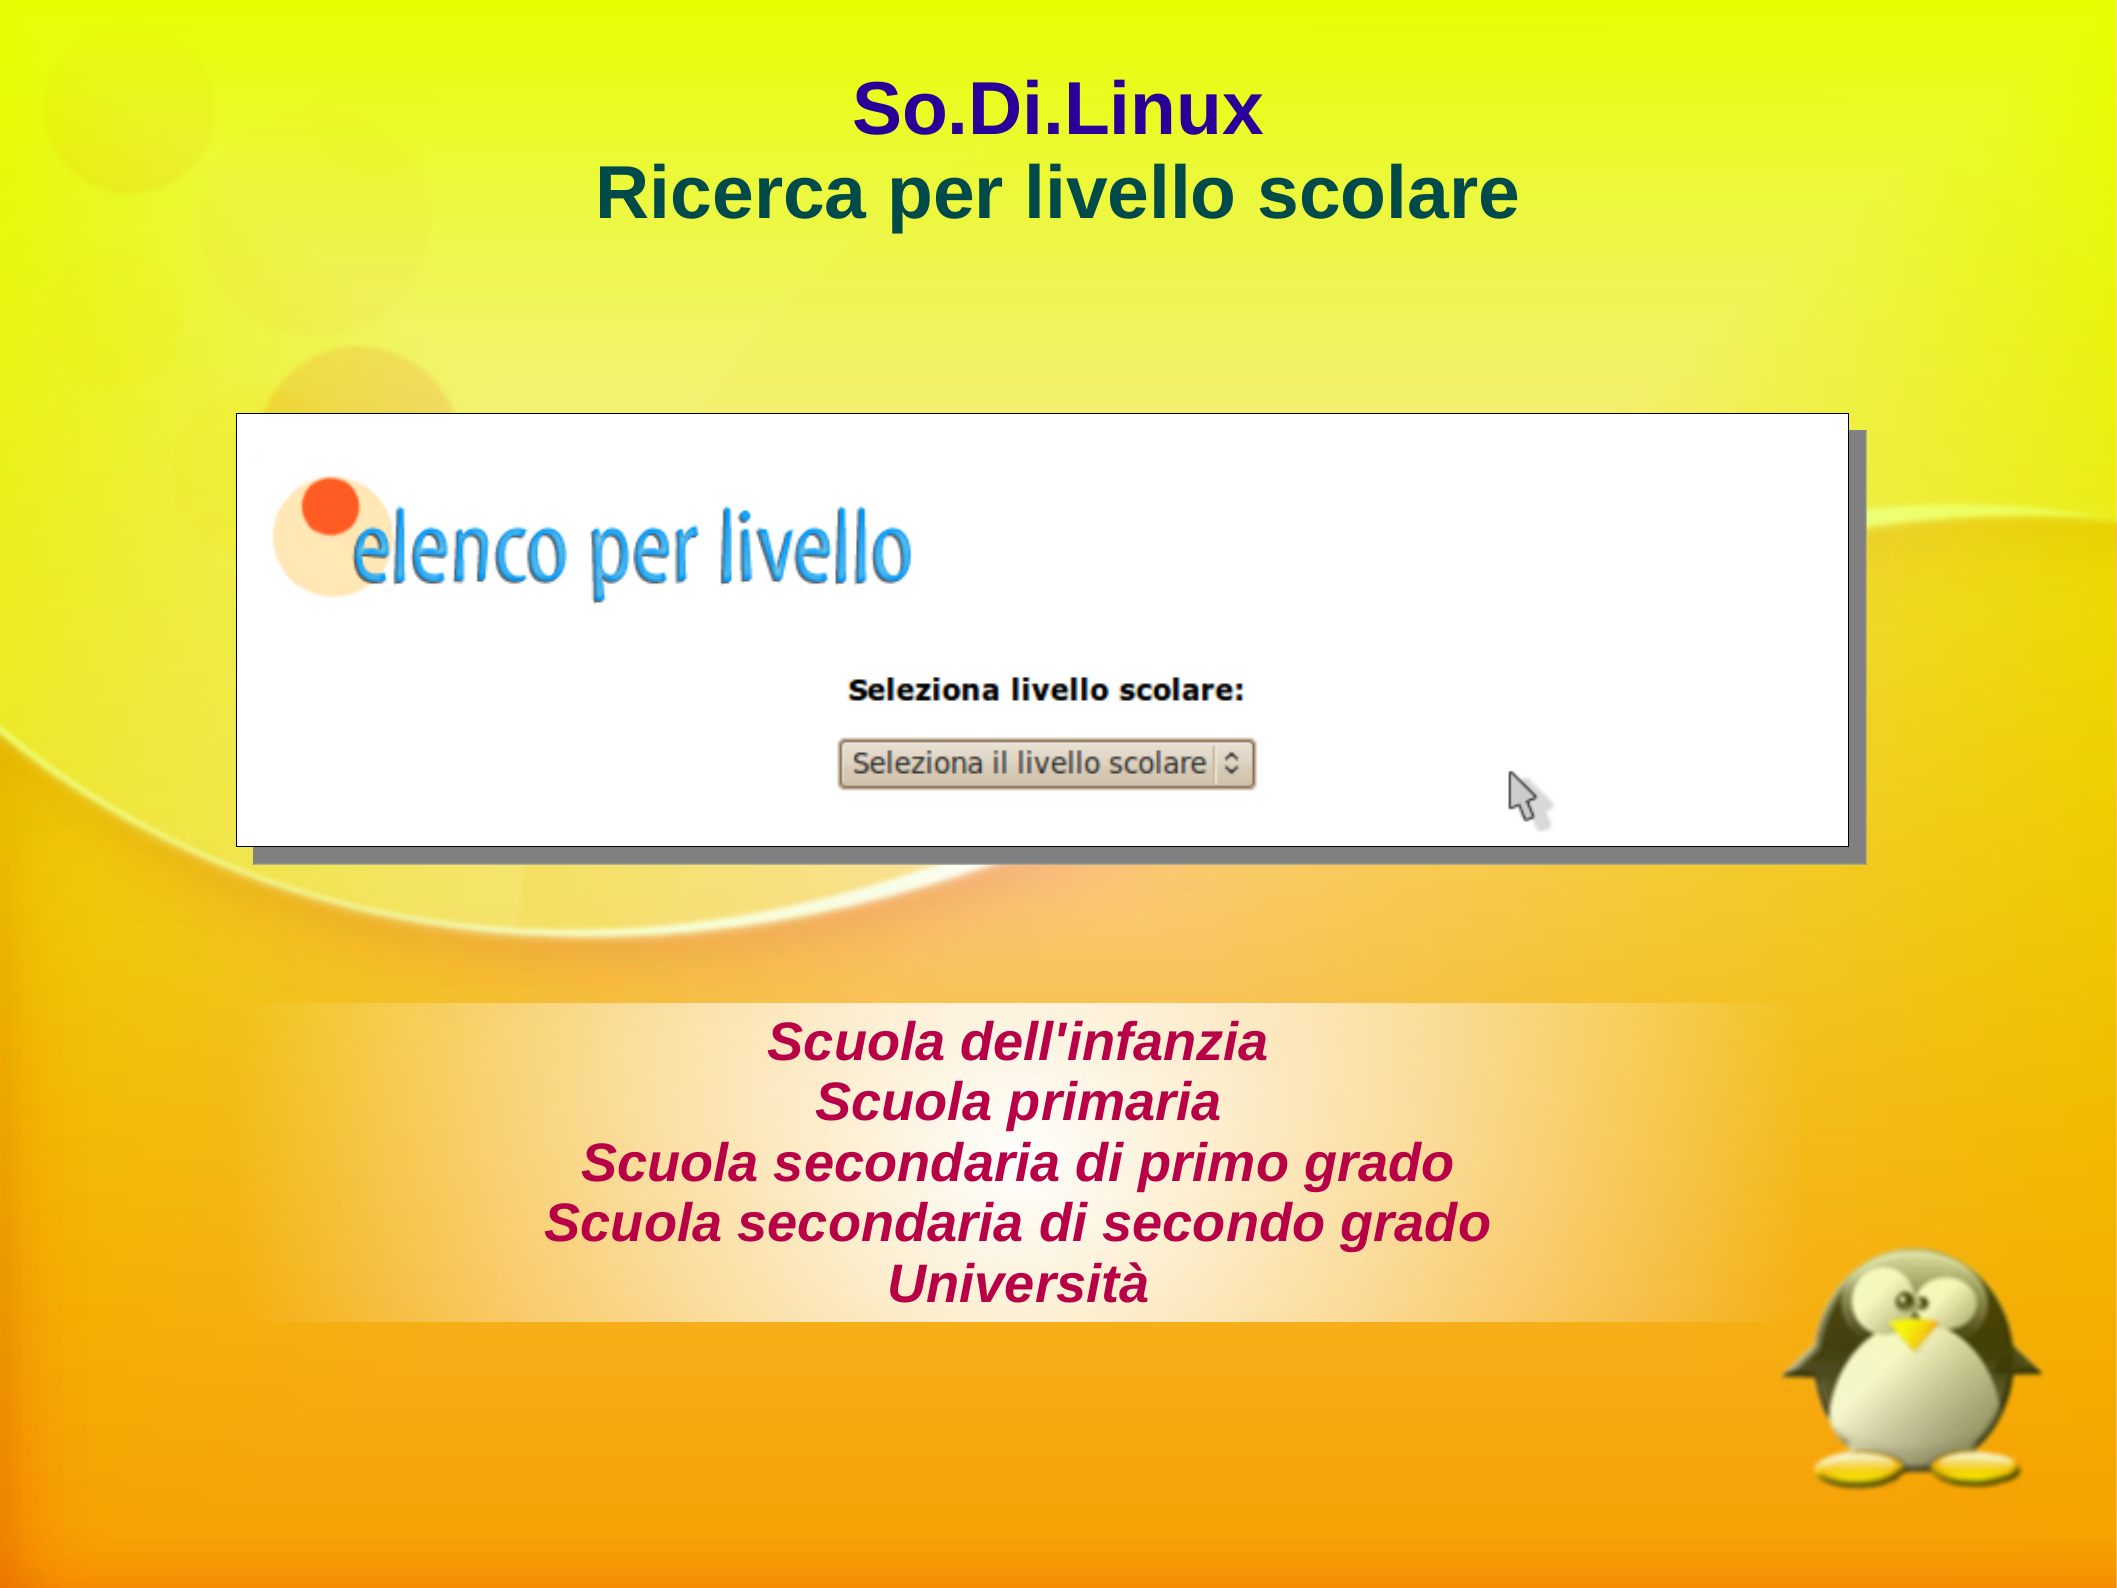

So.Di.Linux
Ricerca per livello scolare
Scuola dell'infanzia
Scuola primaria
Scuola secondaria di primo grado
Scuola secondaria di secondo grado
Università